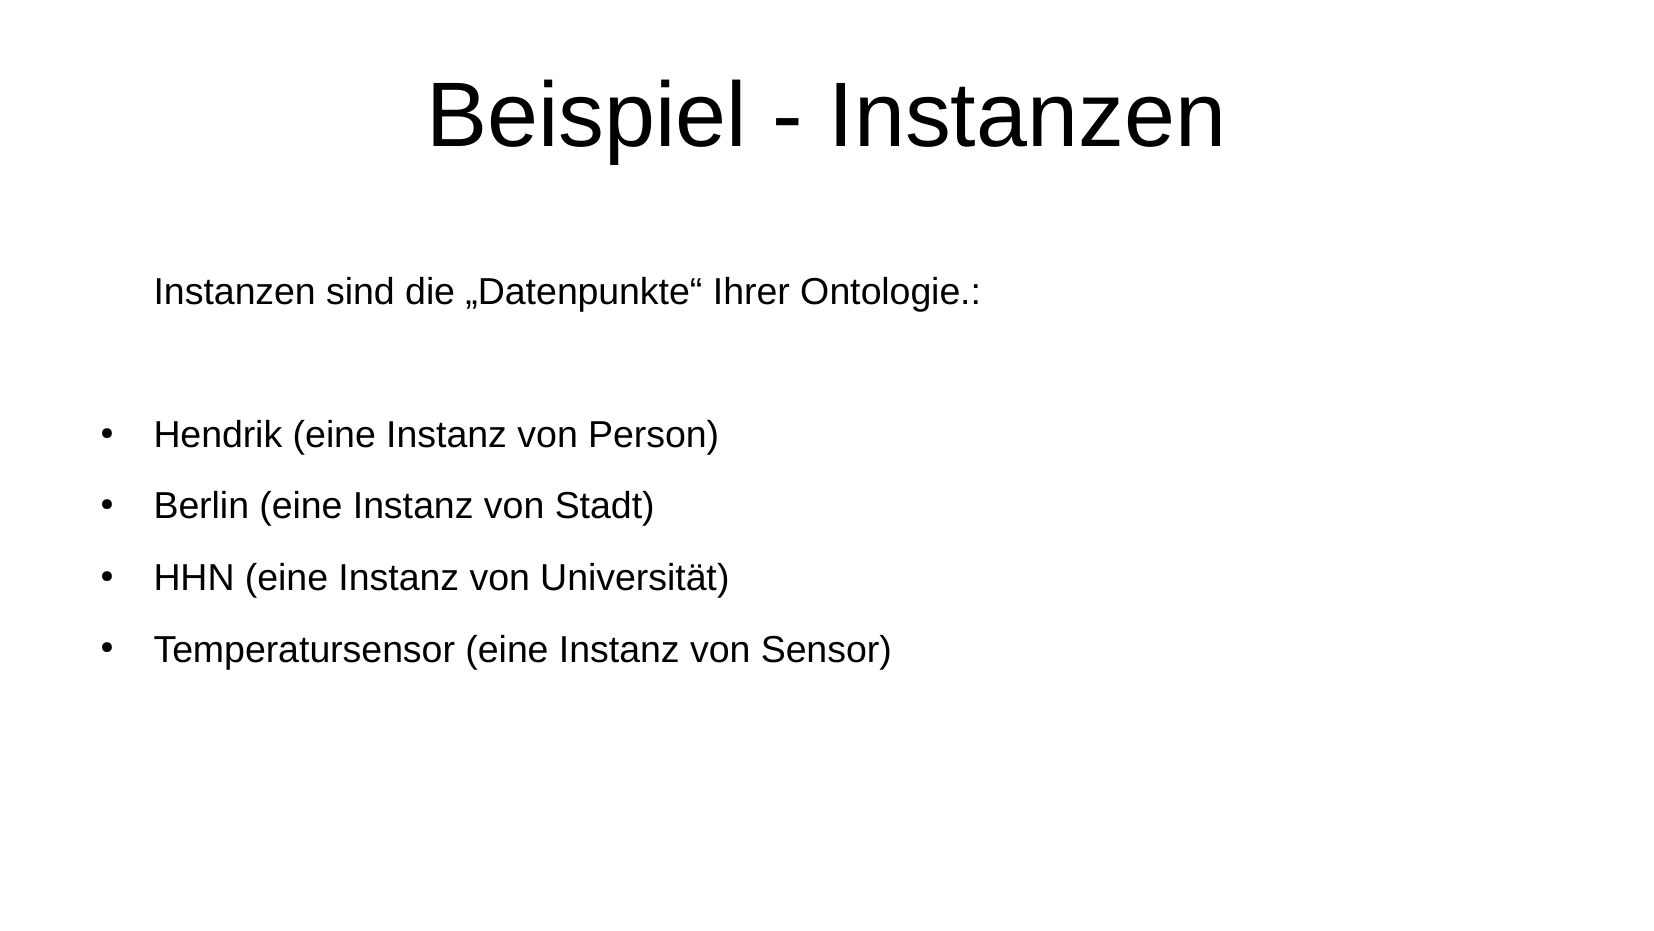

# Beispiel - Instanzen
Instanzen sind die „Datenpunkte“ Ihrer Ontologie.:
Hendrik (eine Instanz von Person)
Berlin (eine Instanz von Stadt)
HHN (eine Instanz von Universität)
Temperatursensor (eine Instanz von Sensor)